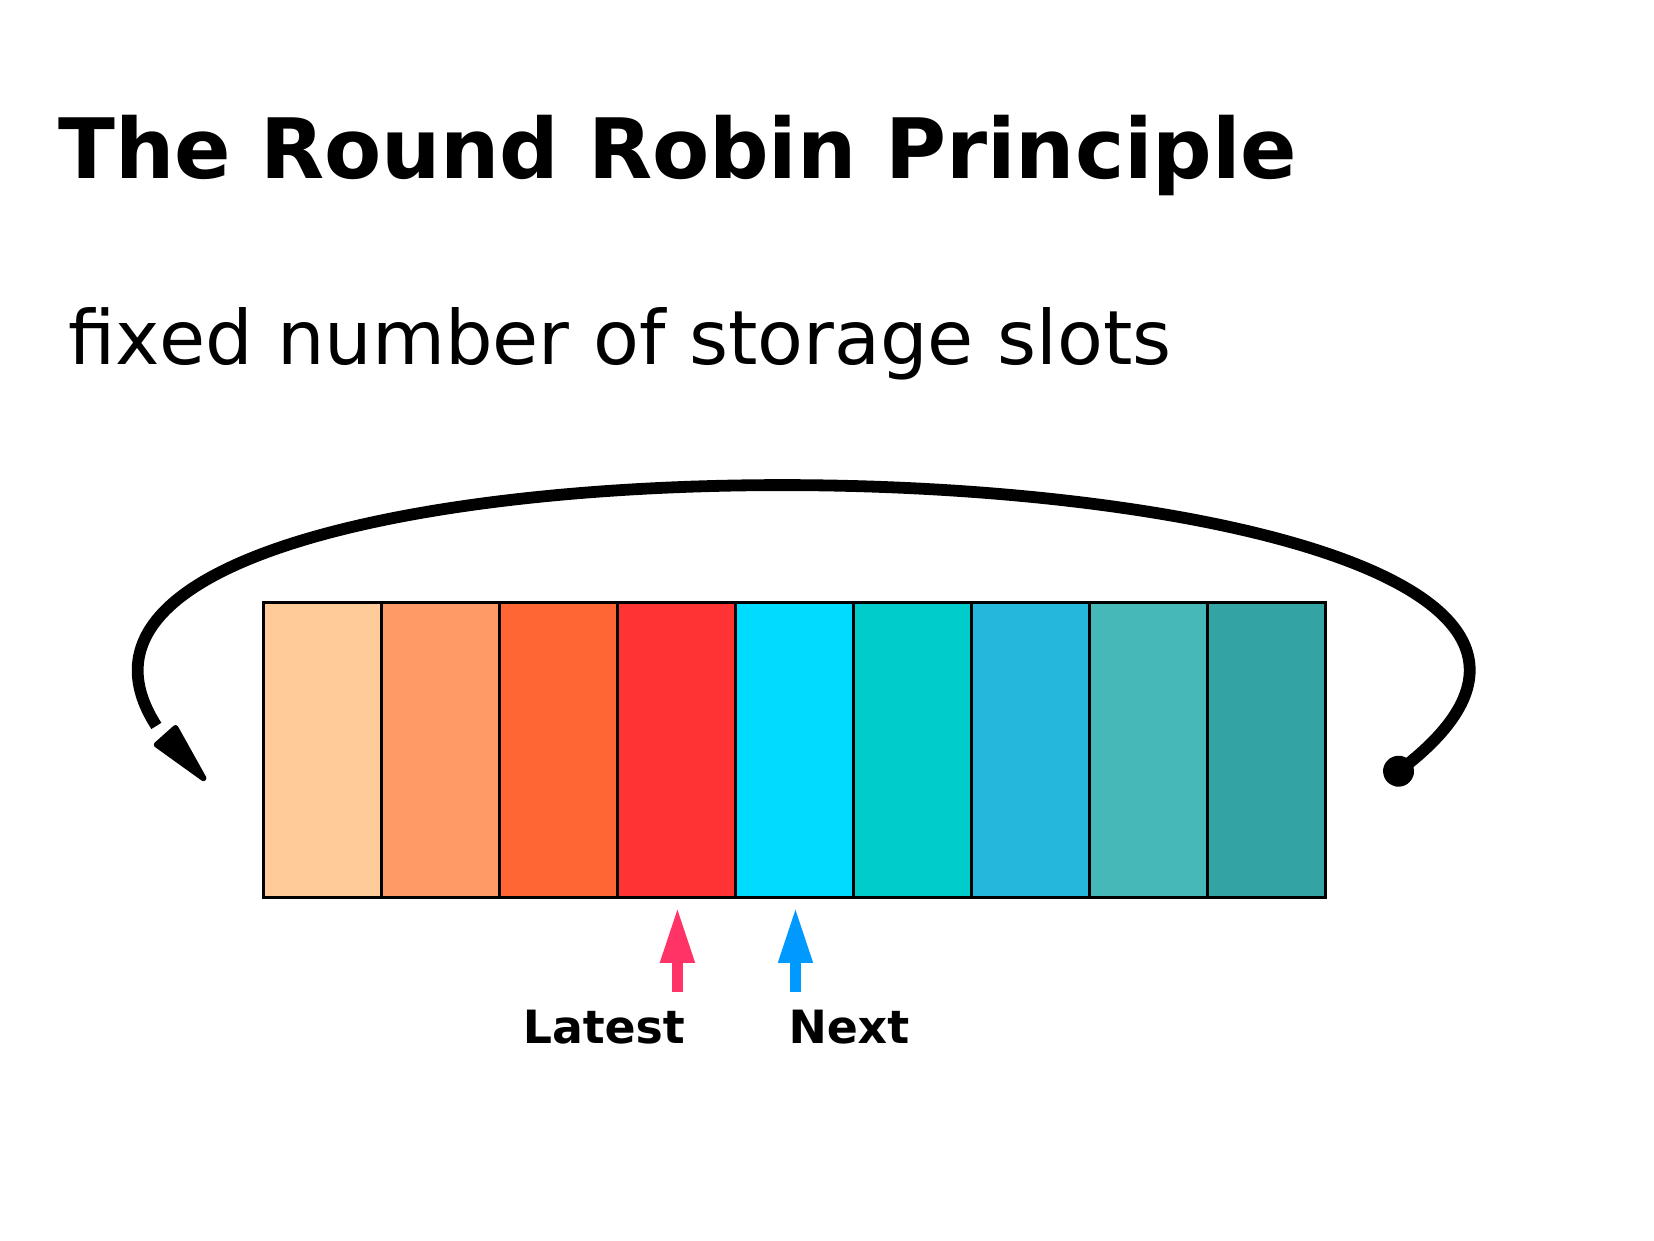

# The Round Robin Principle
fixed number of storage slots
Latest
Next